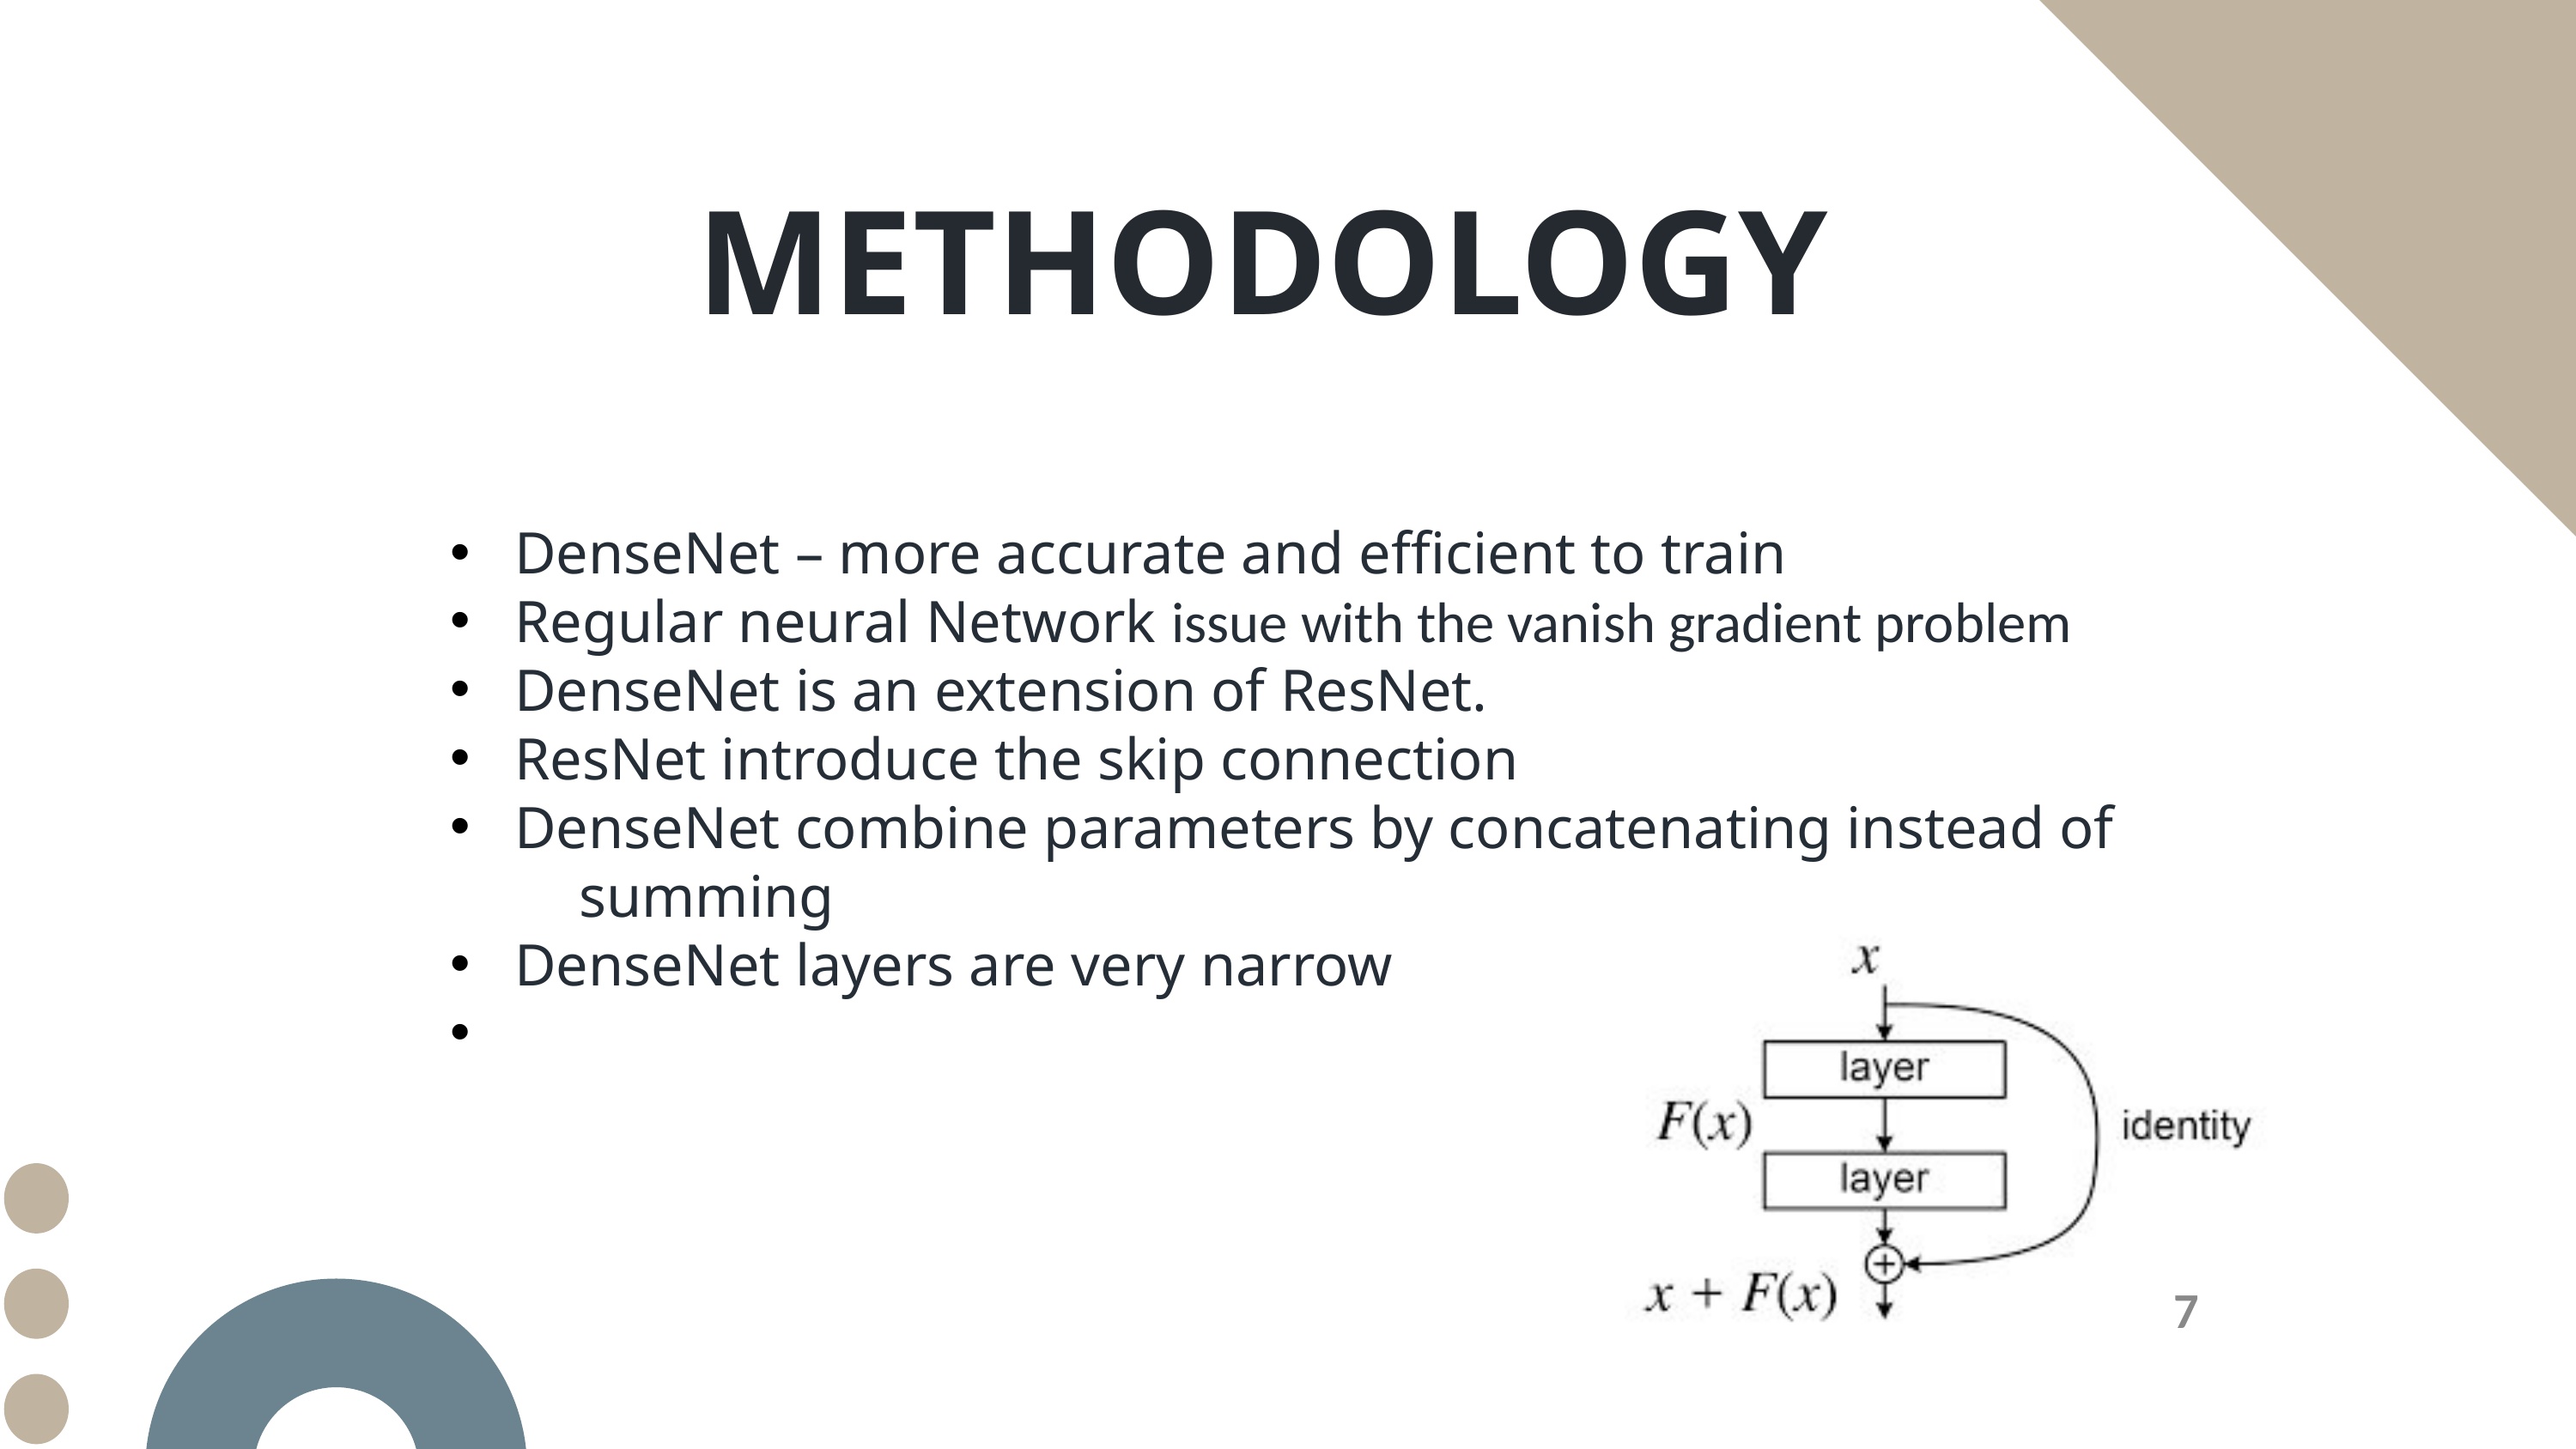

METHODOLOGY
DenseNet – more accurate and efficient to train
Regular neural Network issue with the vanish gradient problem
DenseNet is an extension of ResNet.
ResNet introduce the skip connection
DenseNet combine parameters by concatenating instead of summing
DenseNet layers are very narrow